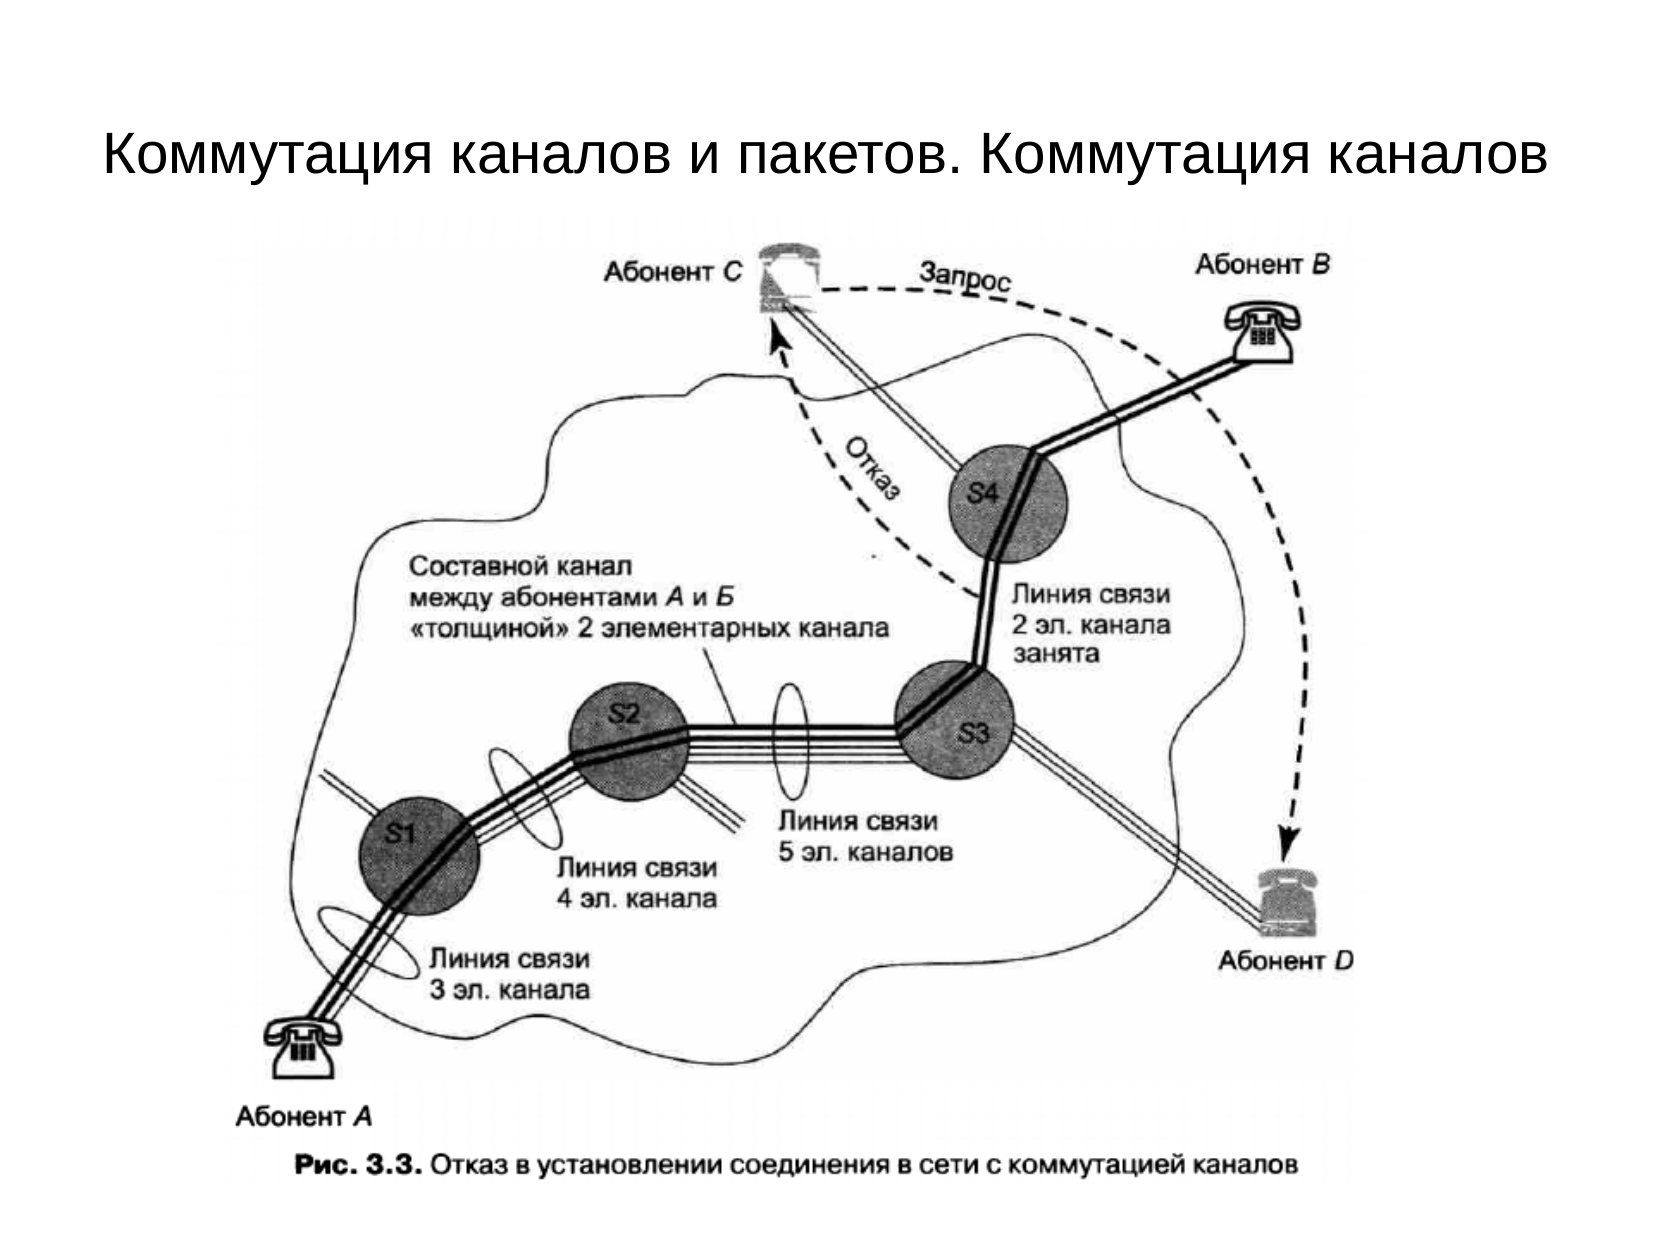

# Коммутация каналов и пакетов. Коммутация каналов